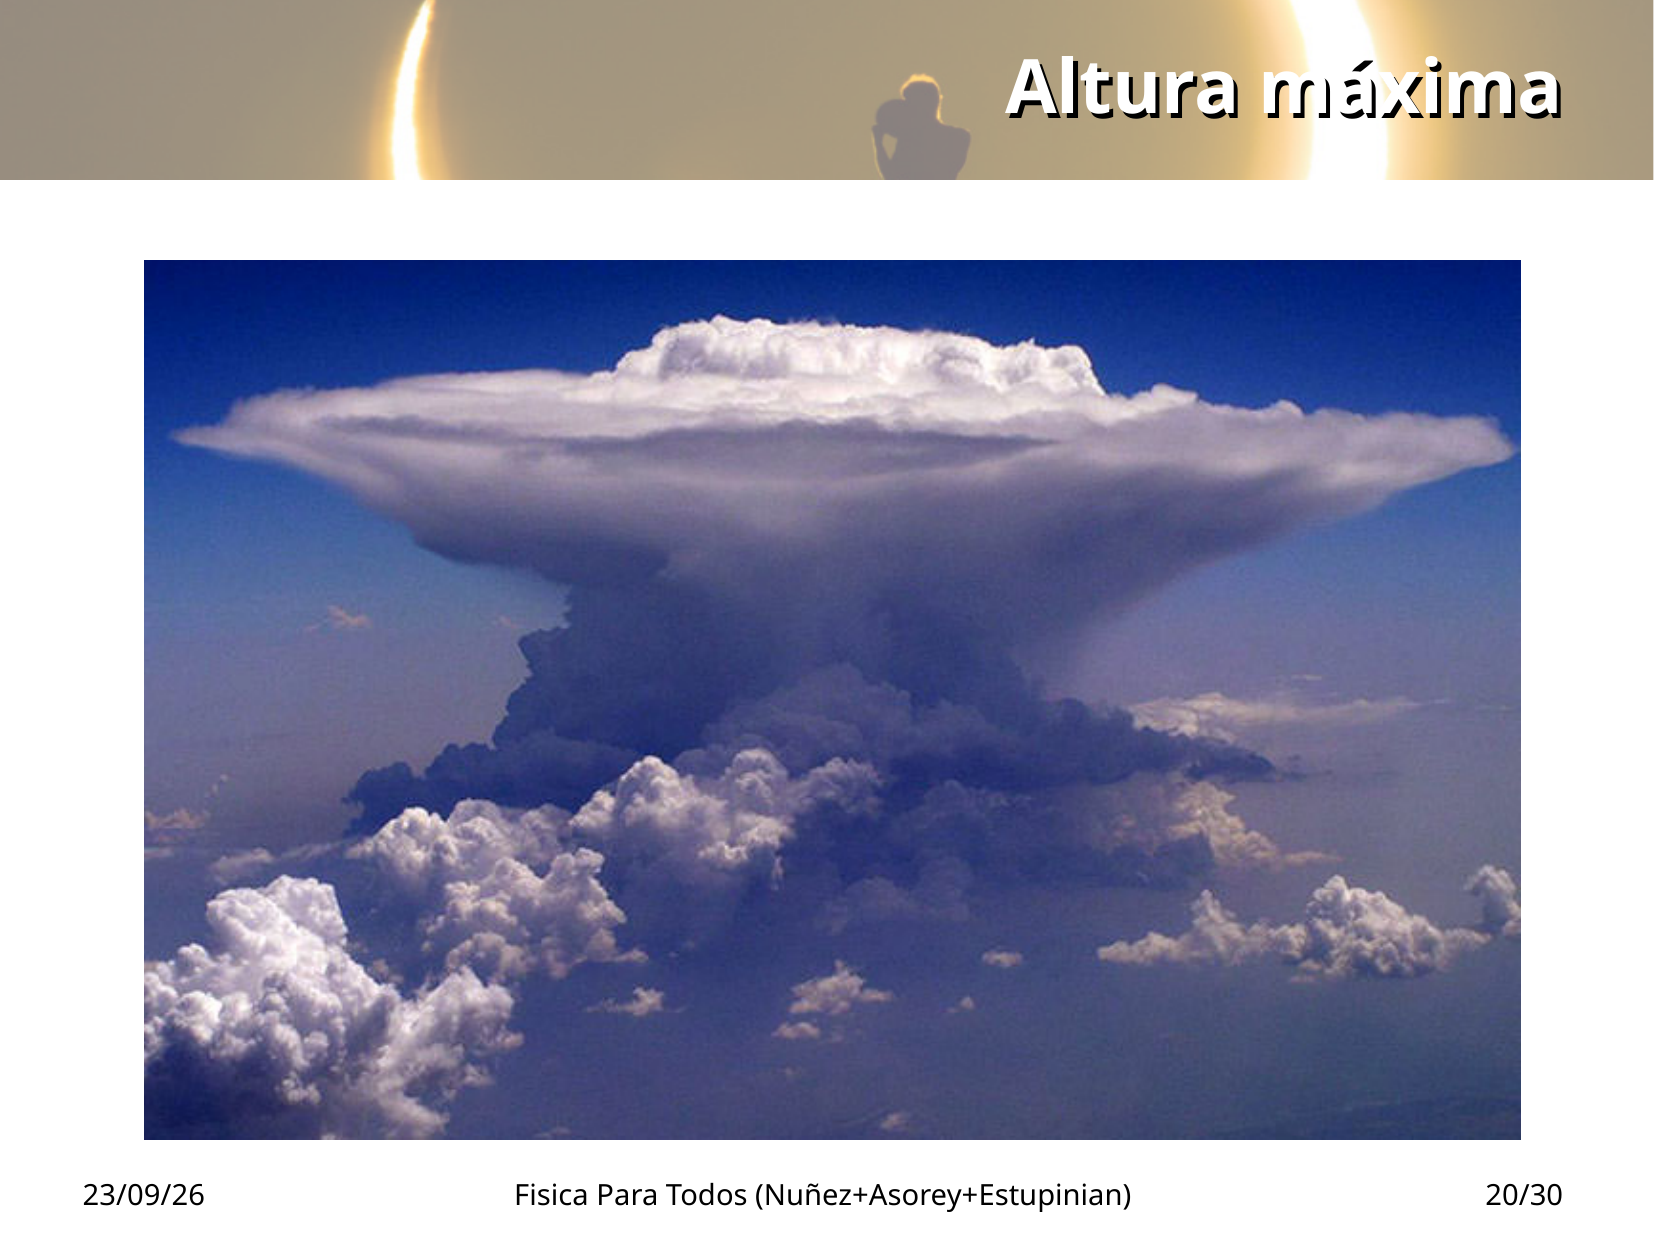

# Altura máxima
Fisica Para Todos (Nuñez+Asorey+Estupinian)
20